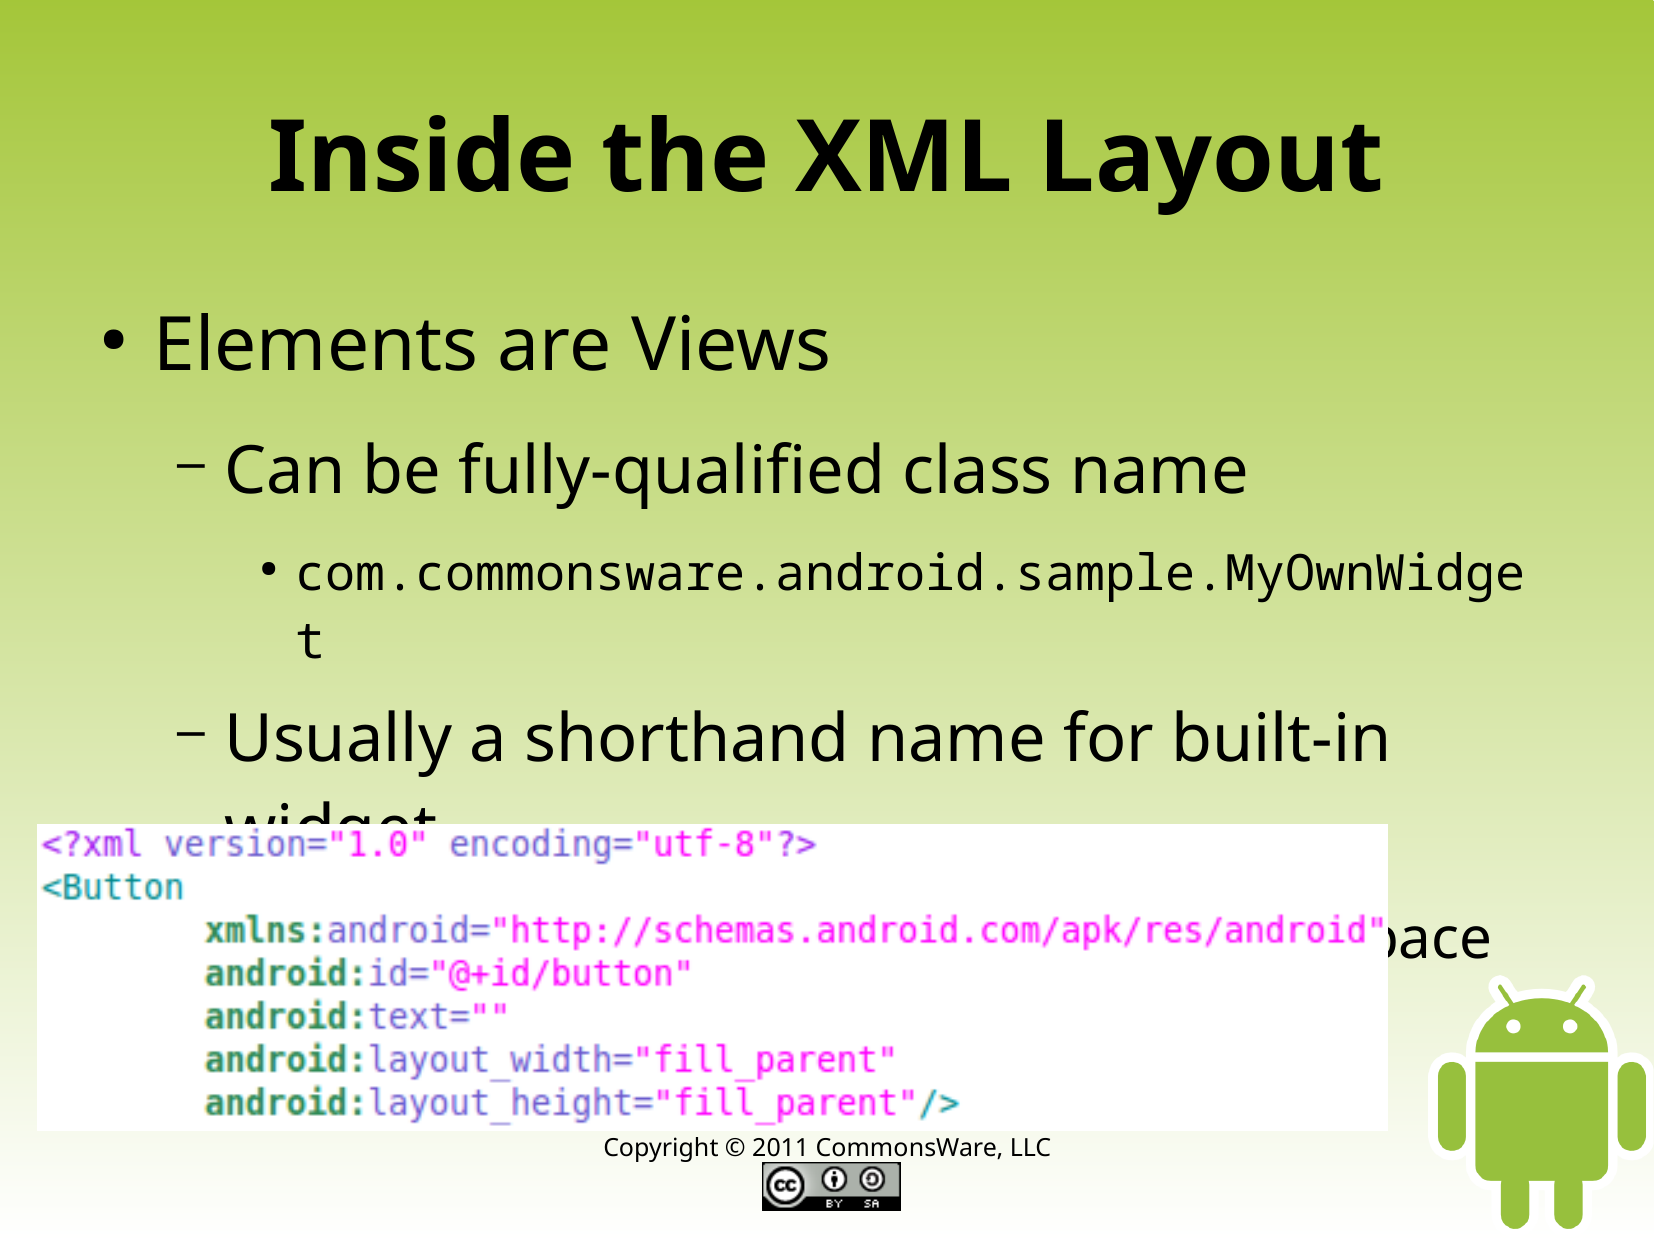

# Inside the XML Layout
Elements are Views
Can be fully-qualified class name
com.commonsware.android.sample.MyOwnWidget
Usually a shorthand name for built-in widget
For classes in android.widget namespace